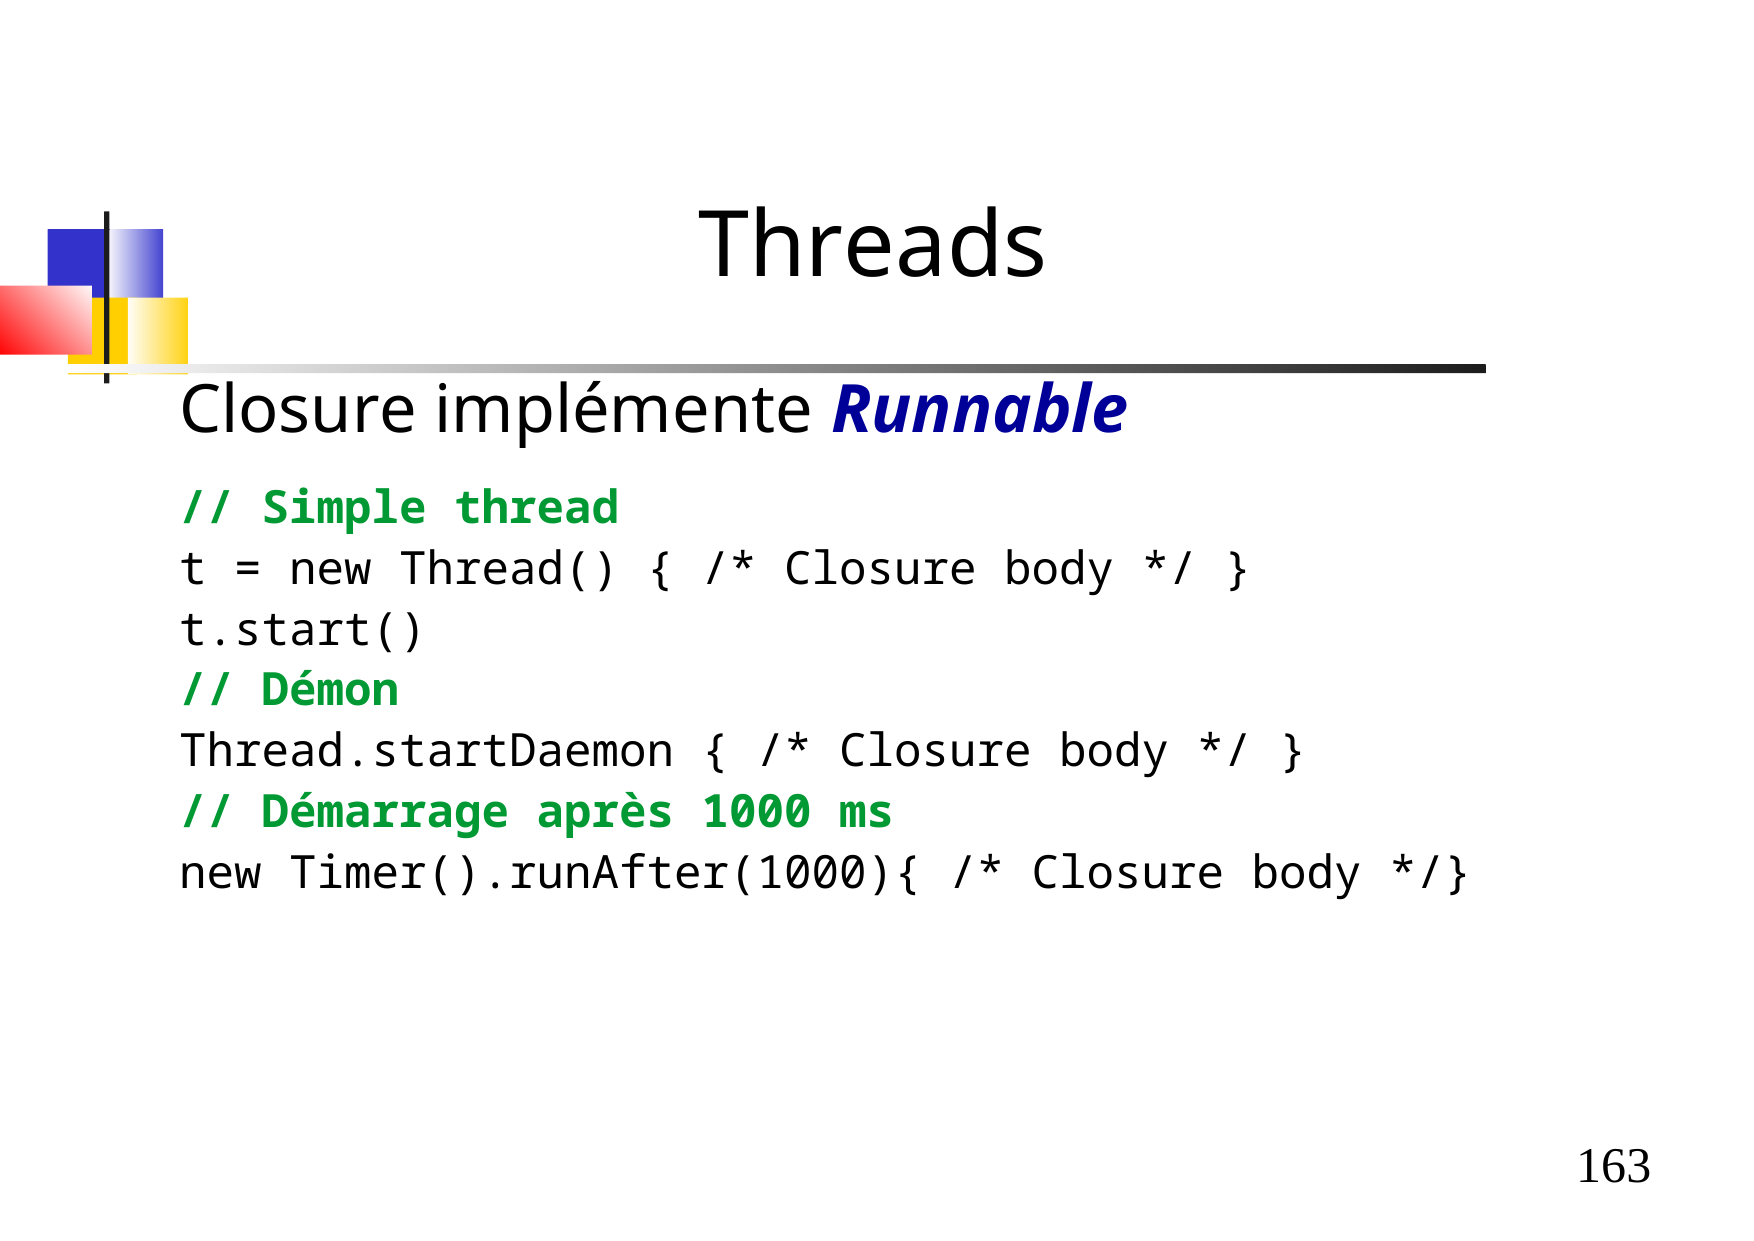

# Threads
Closure implémente Runnable
// Simple thread
t = new Thread() { /* Closure body */ }
t.start()
// Démon
Thread.startDaemon { /* Closure body */ }
// Démarrage après 1000 ms
new Timer().runAfter(1000){ /* Closure body */}